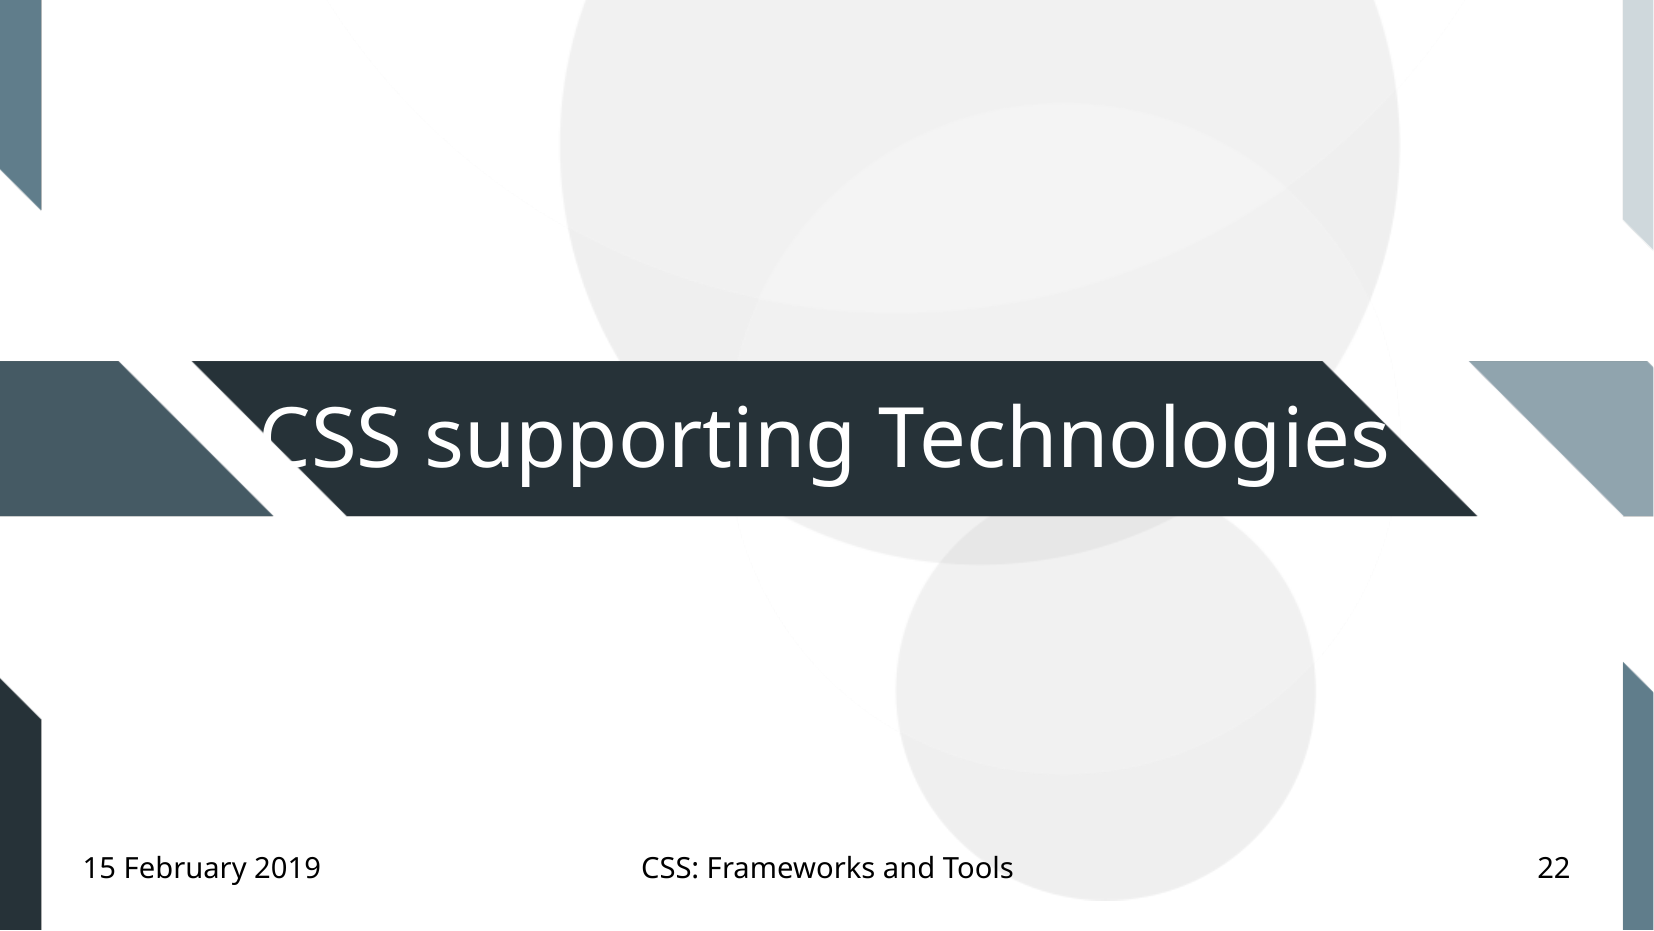

# CSS supporting Technologies
15 February 2019
CSS: Frameworks and Tools
22